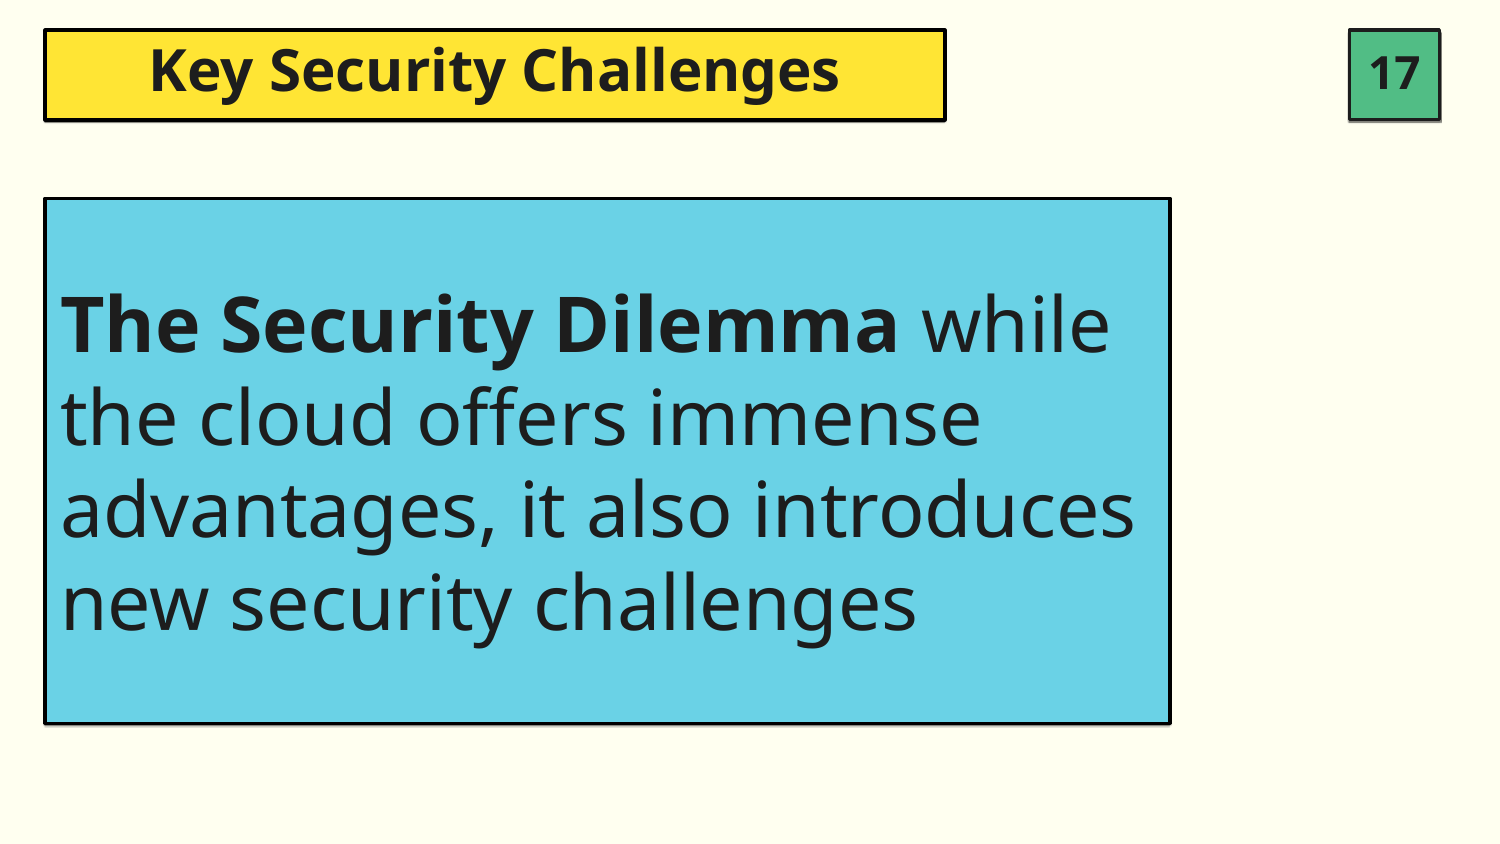

Key Security Challenges
# The Security Dilemma while the cloud offers immense advantages, it also introduces new security challenges